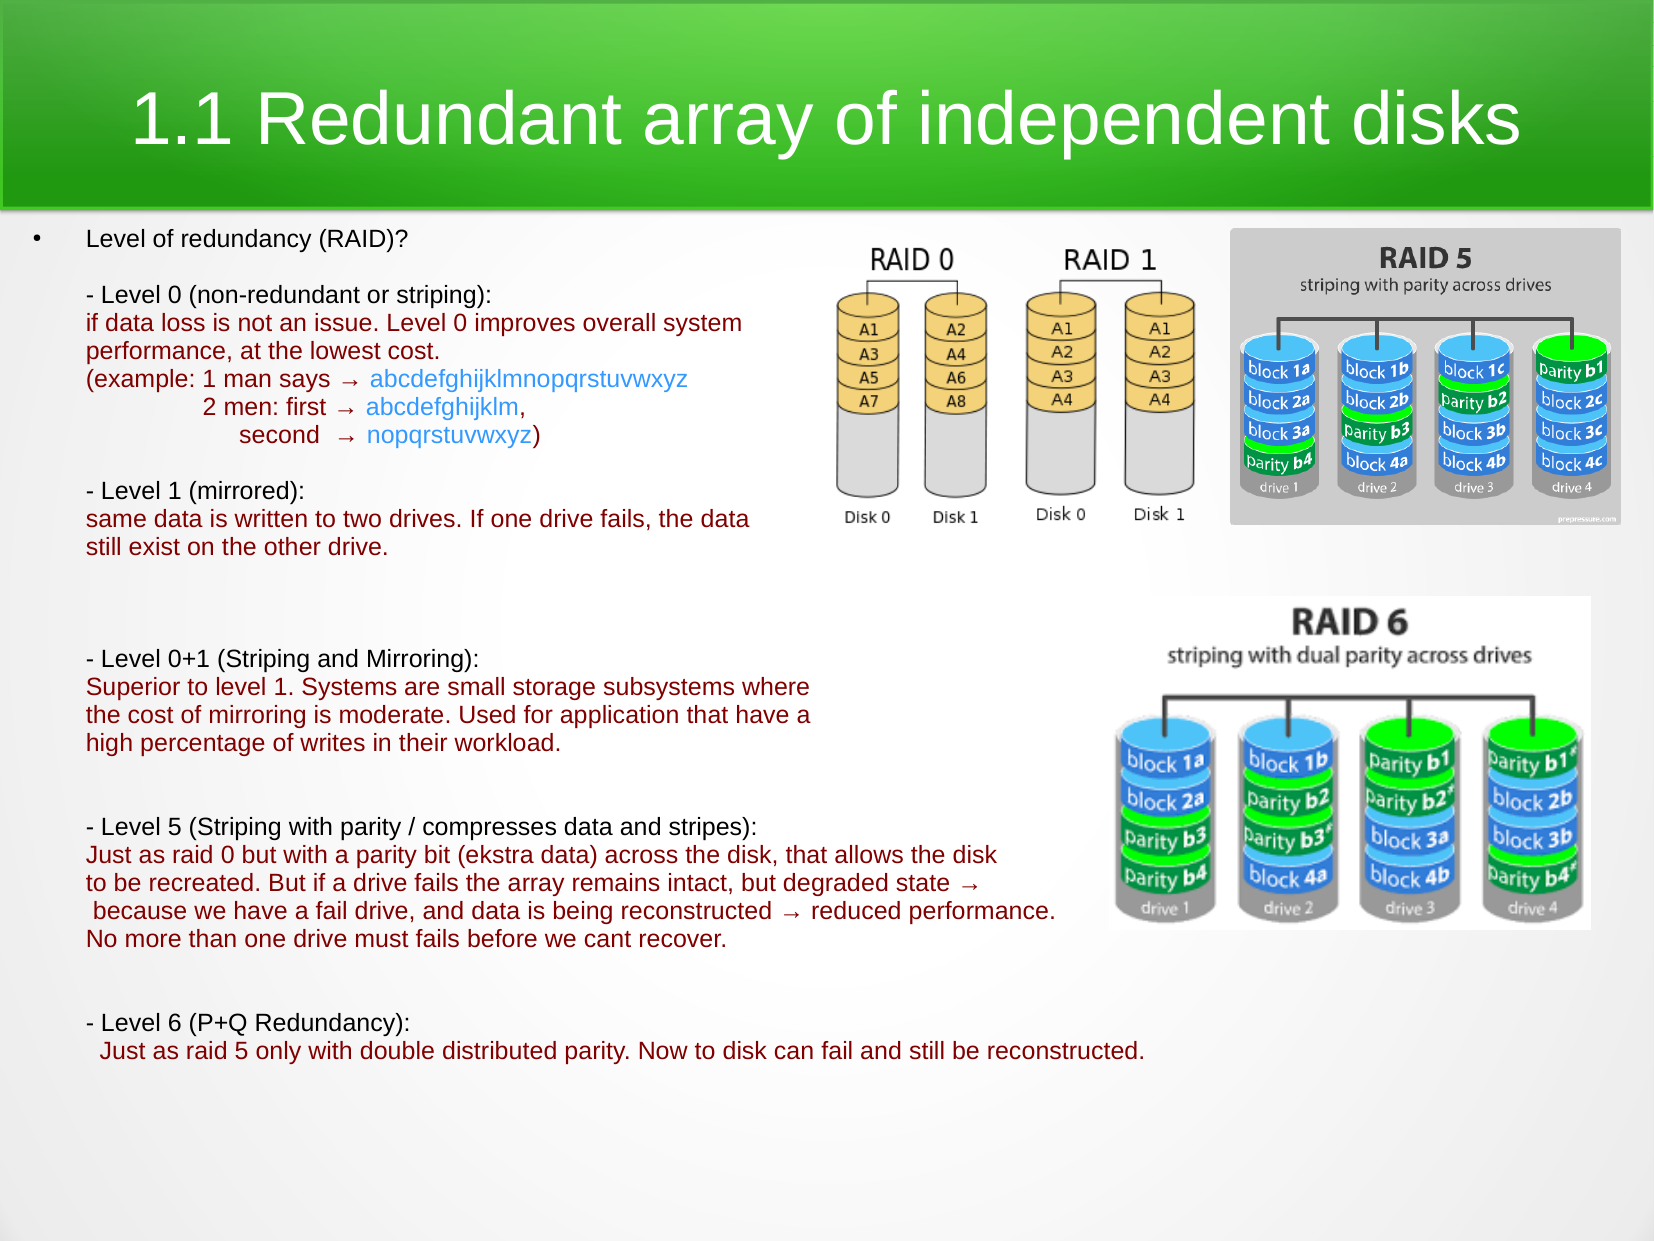

# 1.1 Redundant array of independent disks
Level of redundancy (RAID)?
- Level 0 (non-redundant or striping):
if data loss is not an issue. Level 0 improves overall system
performance, at the lowest cost.
(example: 1 man says → abcdefghijklmnopqrstuvwxyz
	 2 men: first → abcdefghijklm,
 second → nopqrstuvwxyz)
- Level 1 (mirrored):
same data is written to two drives. If one drive fails, the data
still exist on the other drive.
- Level 0+1 (Striping and Mirroring):
Superior to level 1. Systems are small storage subsystems where
the cost of mirroring is moderate. Used for application that have a
high percentage of writes in their workload.
- Level 5 (Striping with parity / compresses data and stripes):
Just as raid 0 but with a parity bit (ekstra data) across the disk, that allows the disk
to be recreated. But if a drive fails the array remains intact, but degraded state →
 because we have a fail drive, and data is being reconstructed → reduced performance.
No more than one drive must fails before we cant recover.
- Level 6 (P+Q Redundancy):
 Just as raid 5 only with double distributed parity. Now to disk can fail and still be reconstructed.